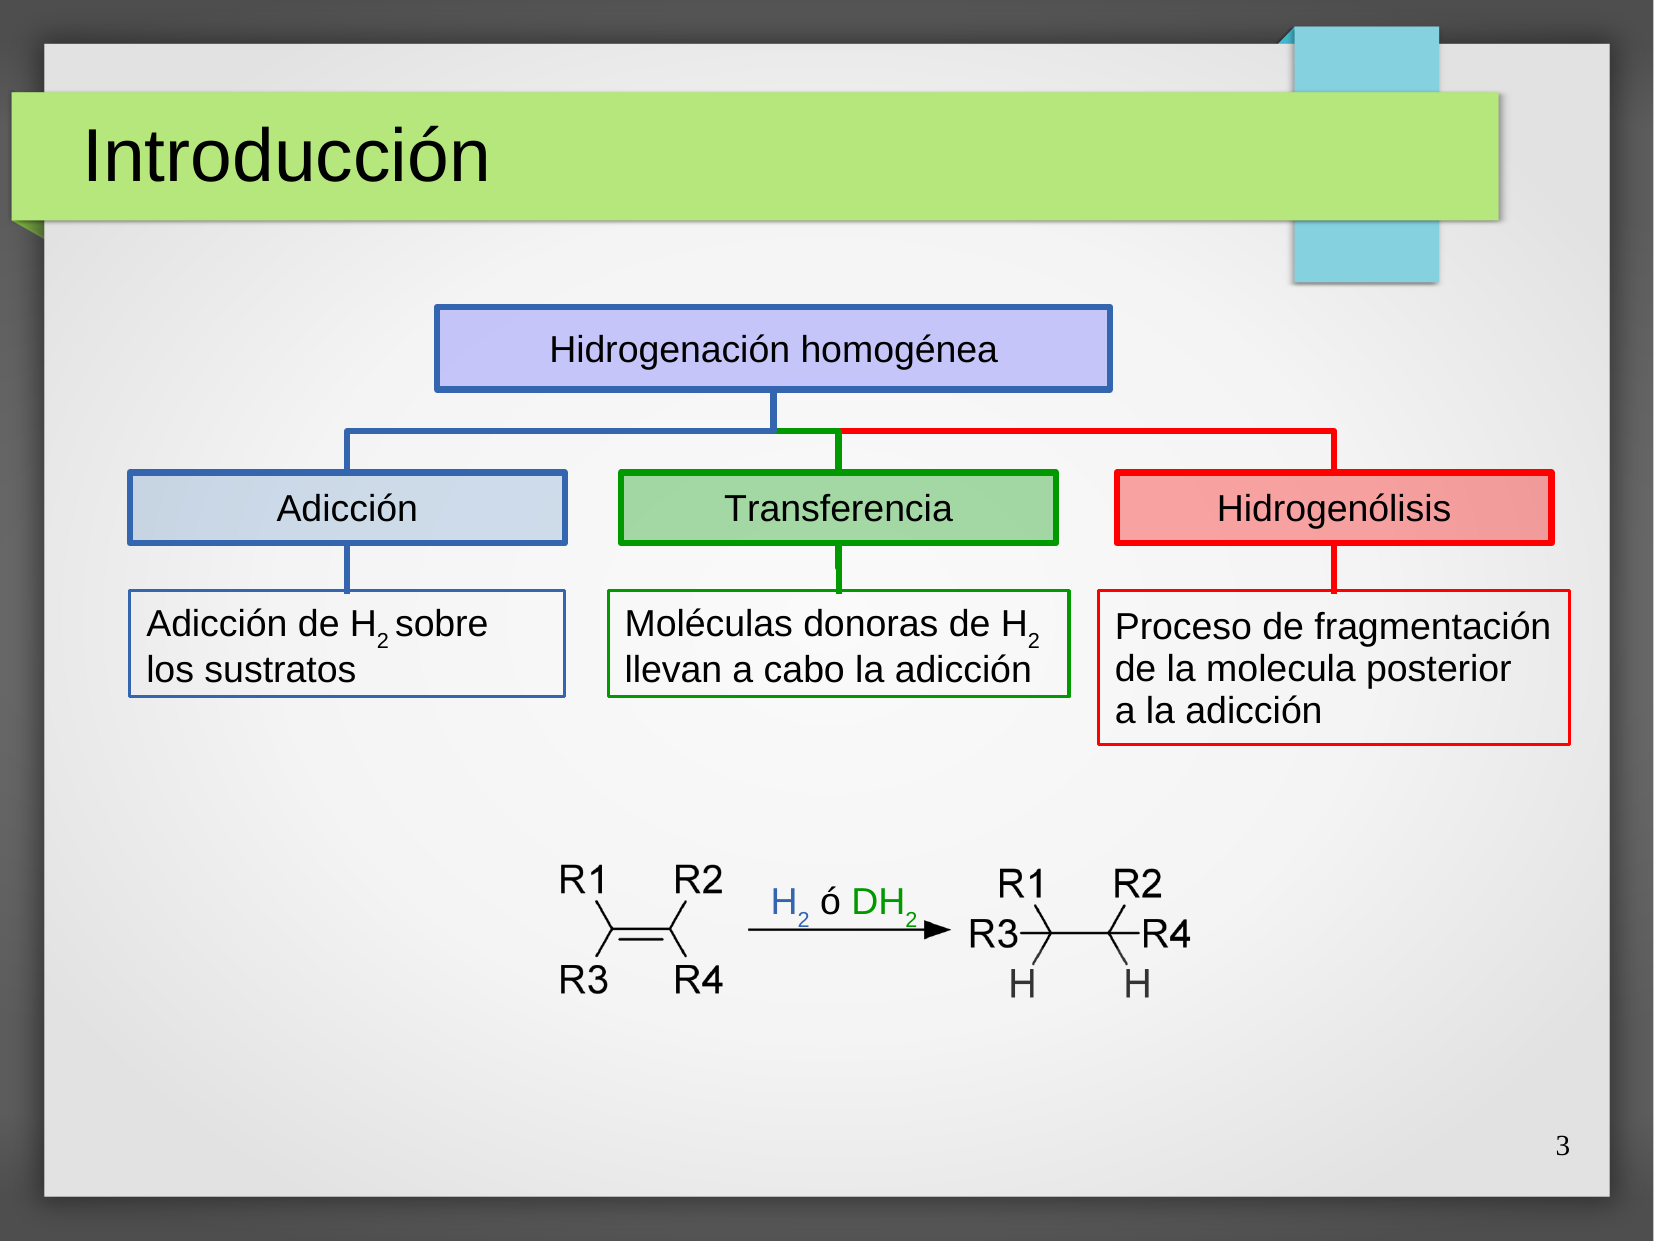

Introducción
Hidrogenación homogénea
Adicción
Transferencia
Hidrogenólisis
Adicción de H2 sobre
los sustratos
Moléculas donoras de H2
llevan a cabo la adicción
Proceso de fragmentación
de la molecula posterior
a la adicción
H2 ó DH2